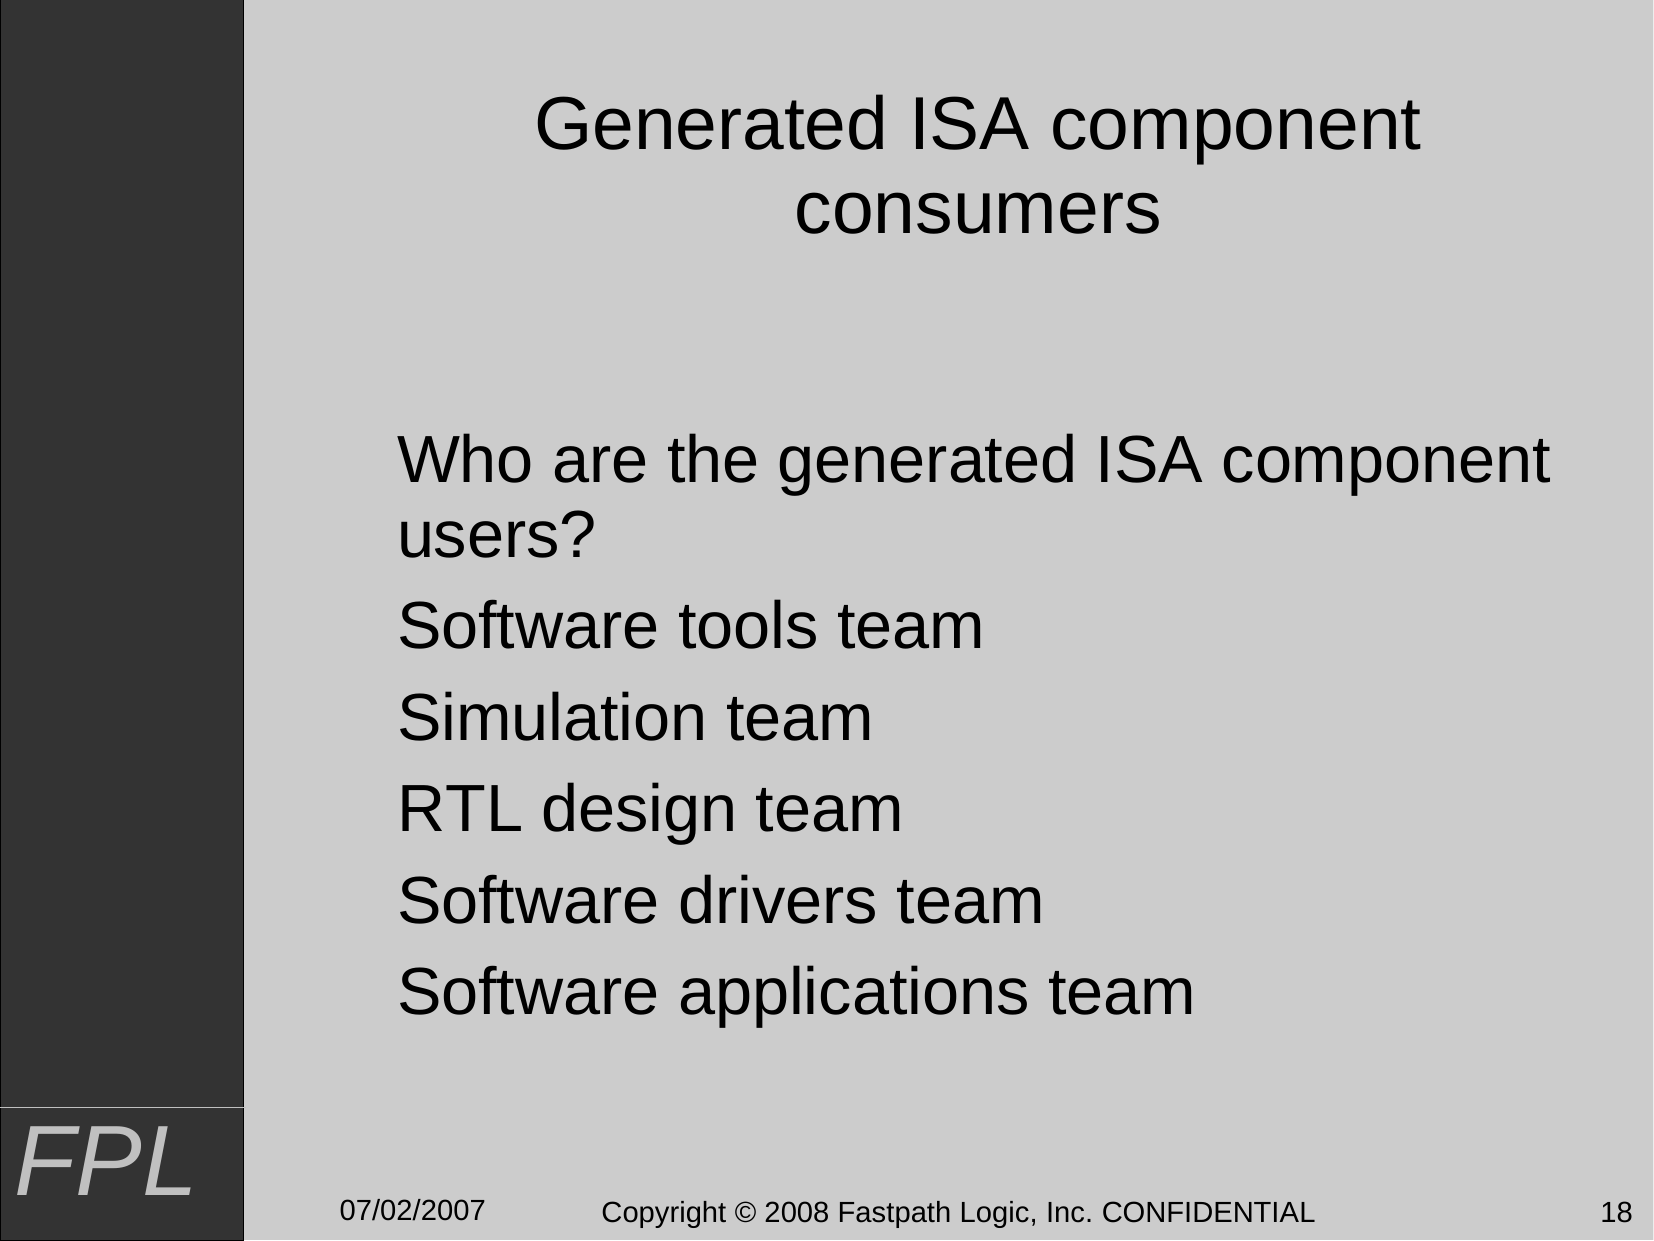

# Generated ISA component consumers
Who are the generated ISA component users?
Software tools team
Simulation team
RTL design team
Software drivers team
Software applications team
07/02/2007
18
© 2007 FASTPATH LOGIC INC.